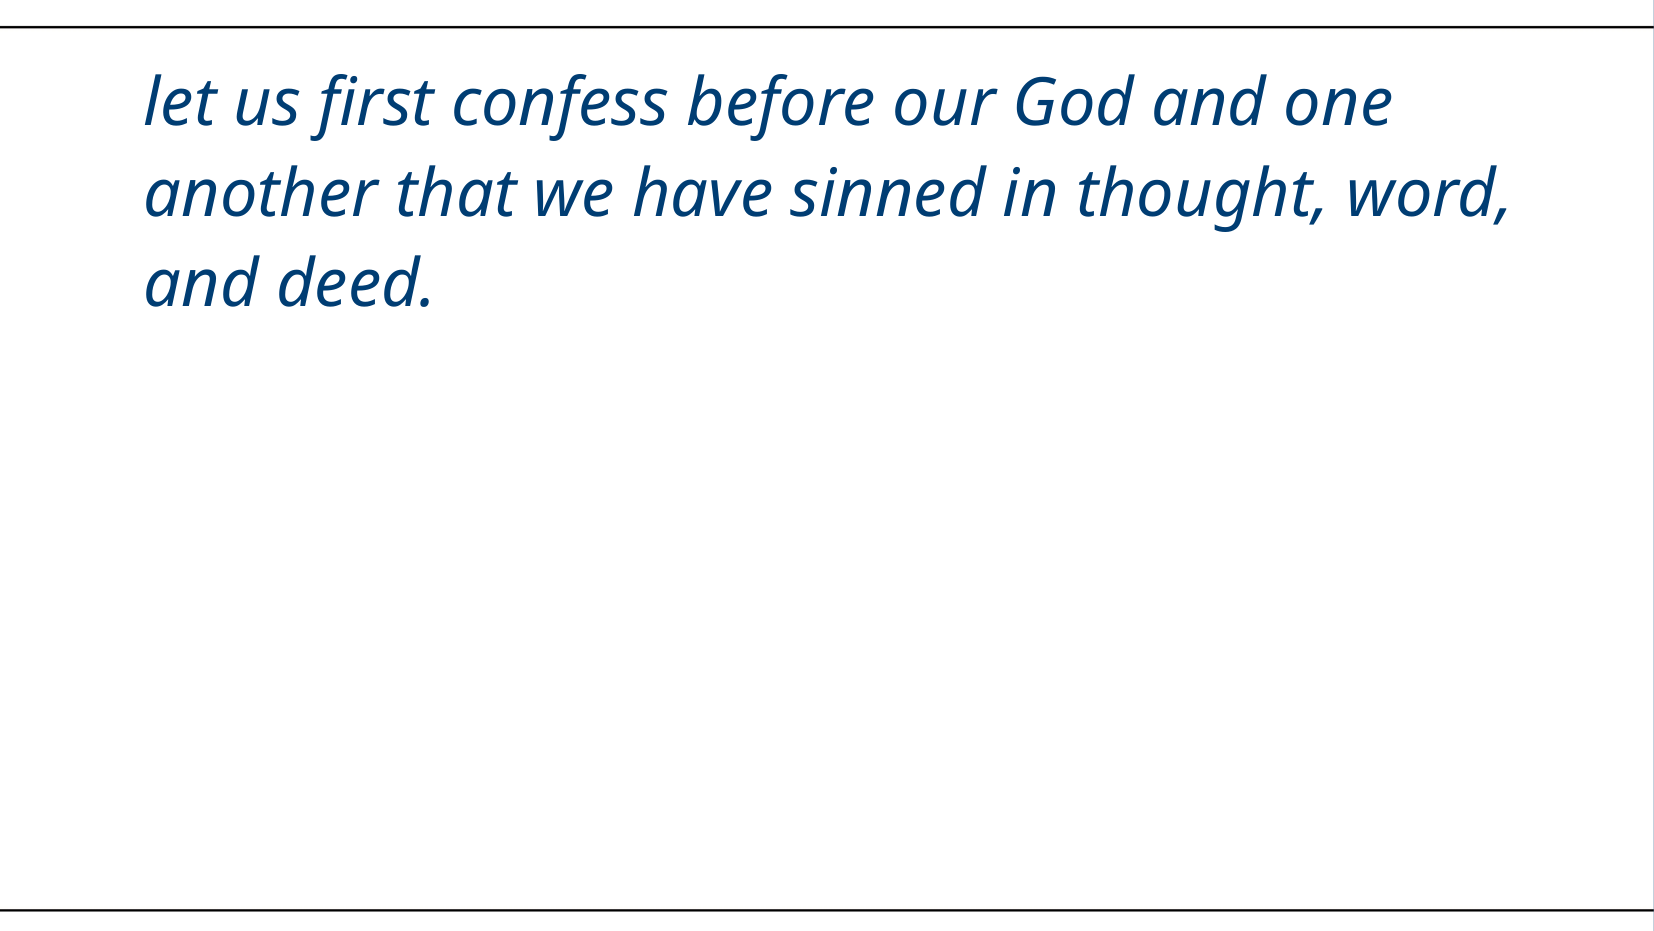

let us first confess before our God and one
 another that we have sinned in thought, word,
 and deed.